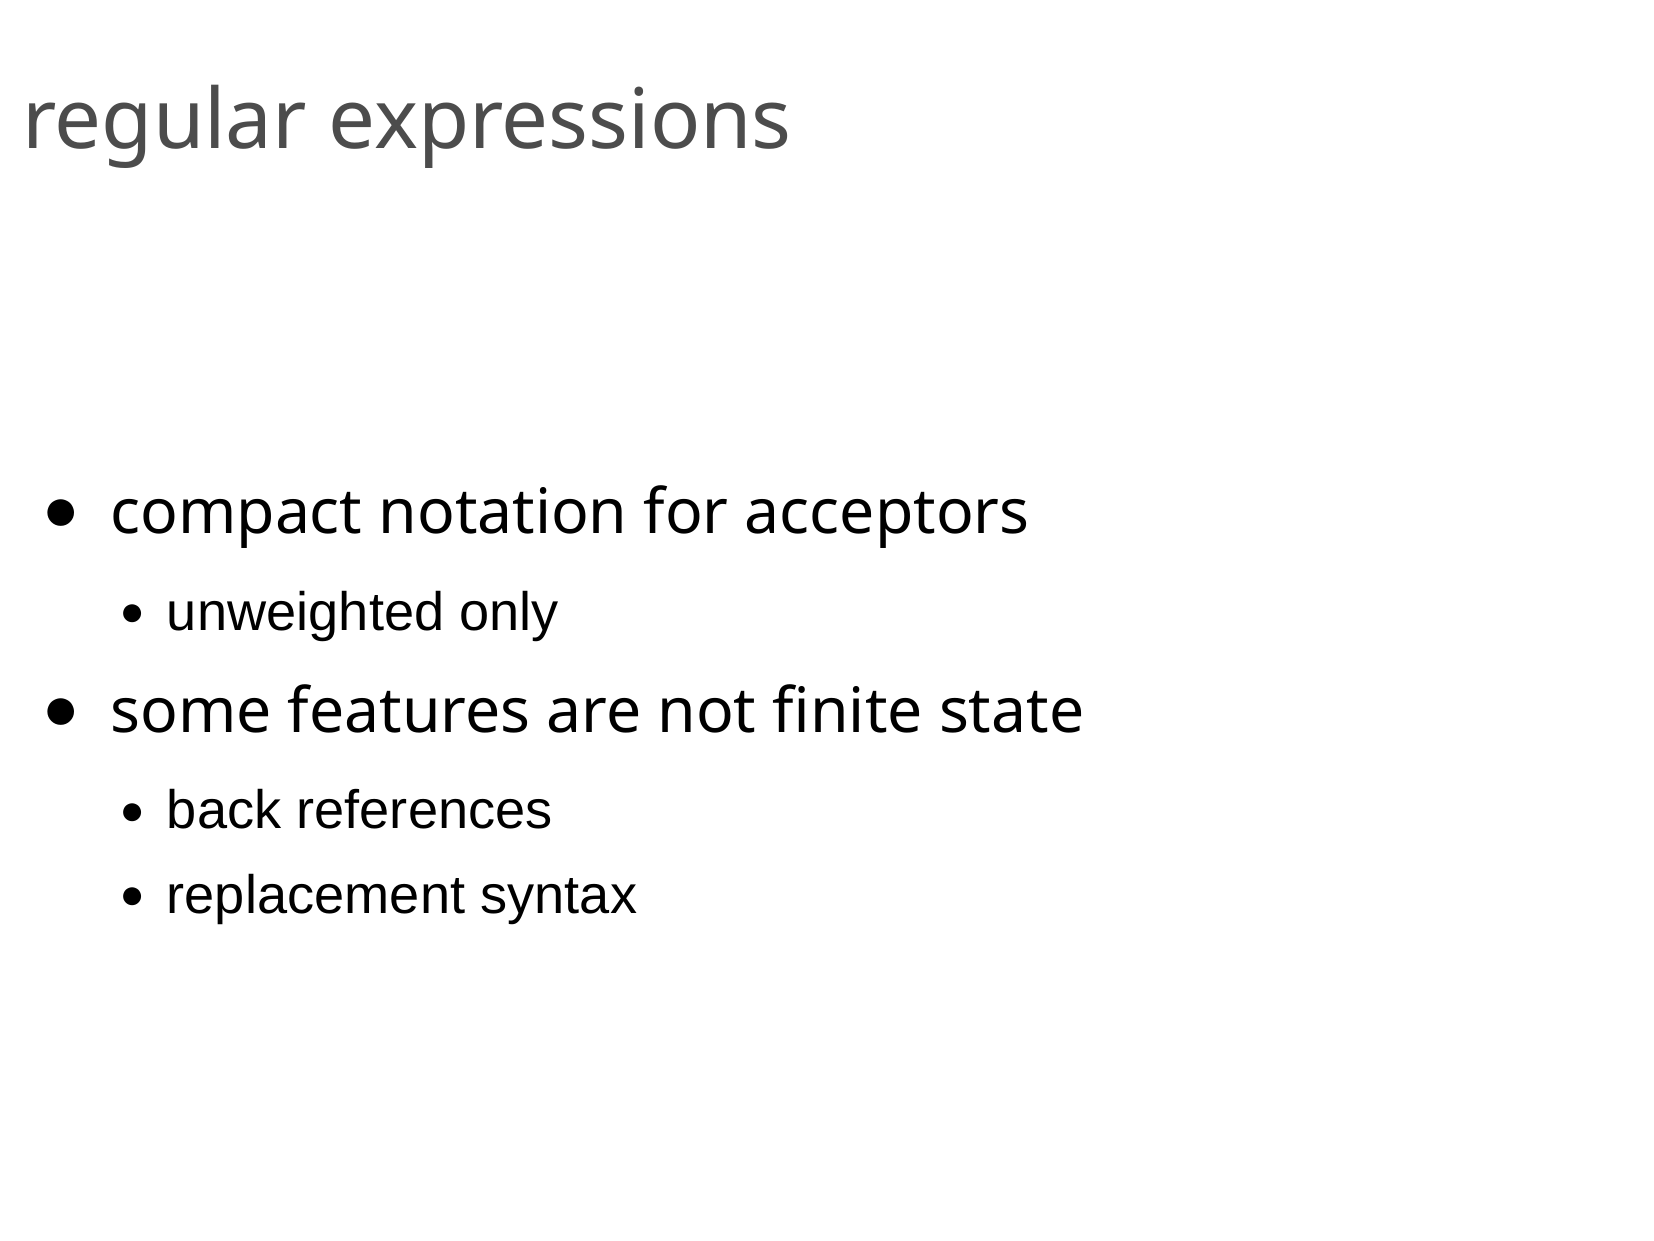

# regular expressions
compact notation for acceptors
unweighted only
some features are not finite state
back references
replacement syntax